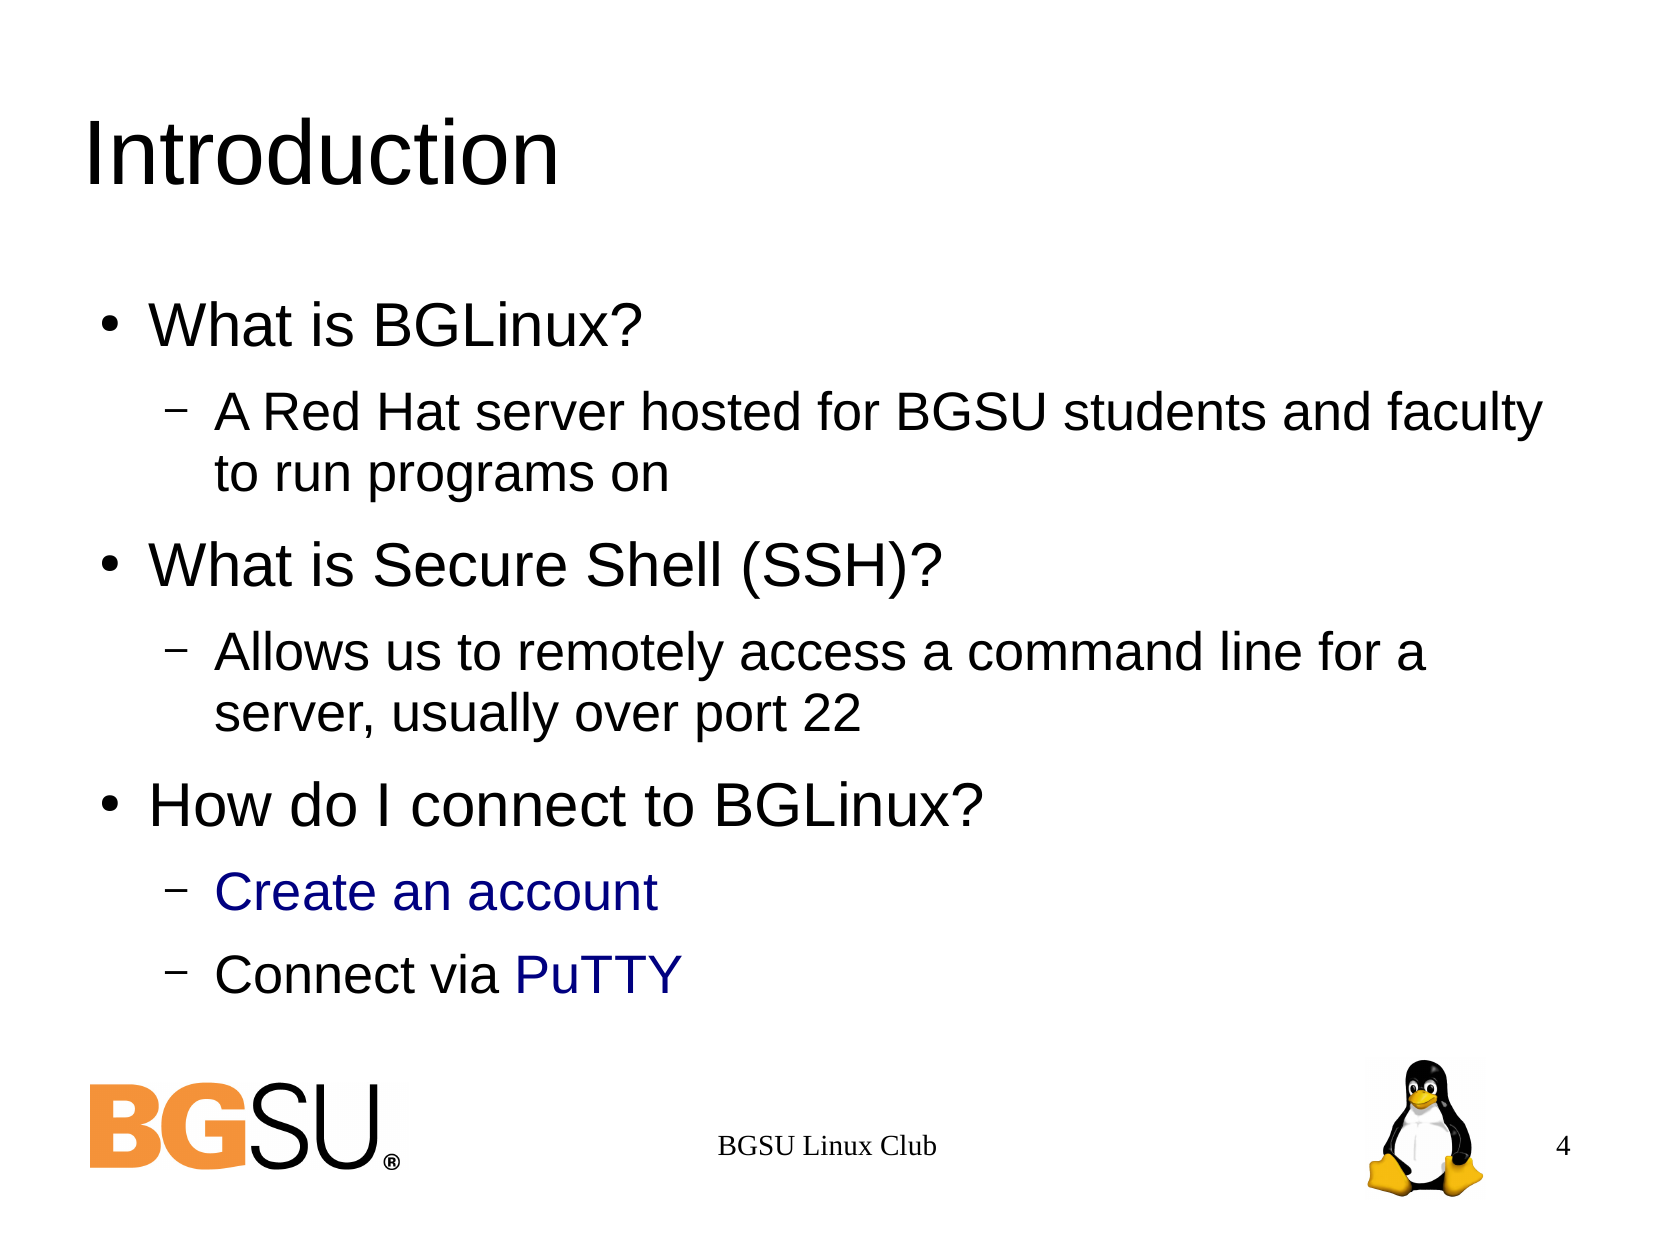

# Introduction
What is BGLinux?
A Red Hat server hosted for BGSU students and faculty to run programs on
What is Secure Shell (SSH)?
Allows us to remotely access a command line for a server, usually over port 22
How do I connect to BGLinux?
Create an account
Connect via PuTTY
BGSU Linux Club
4